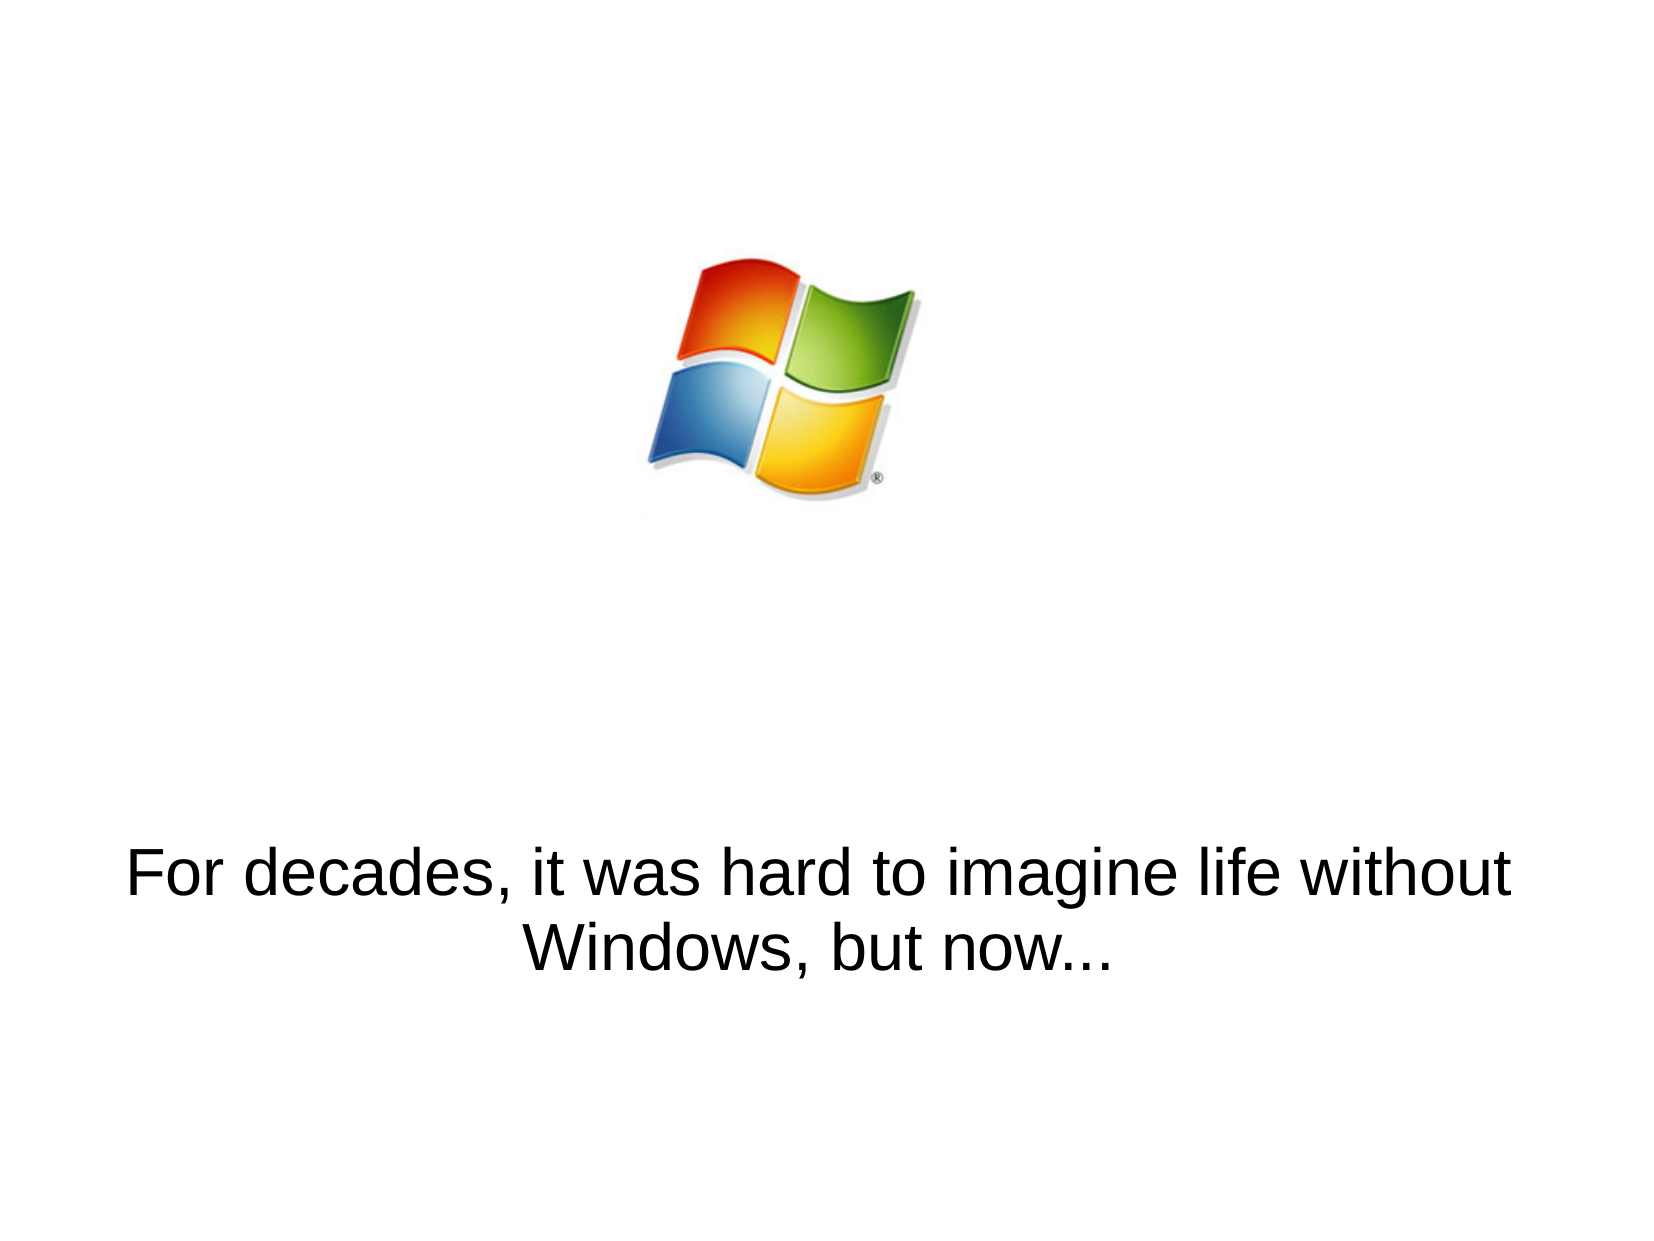

# For decades, it was hard to imagine life without Windows, but now...